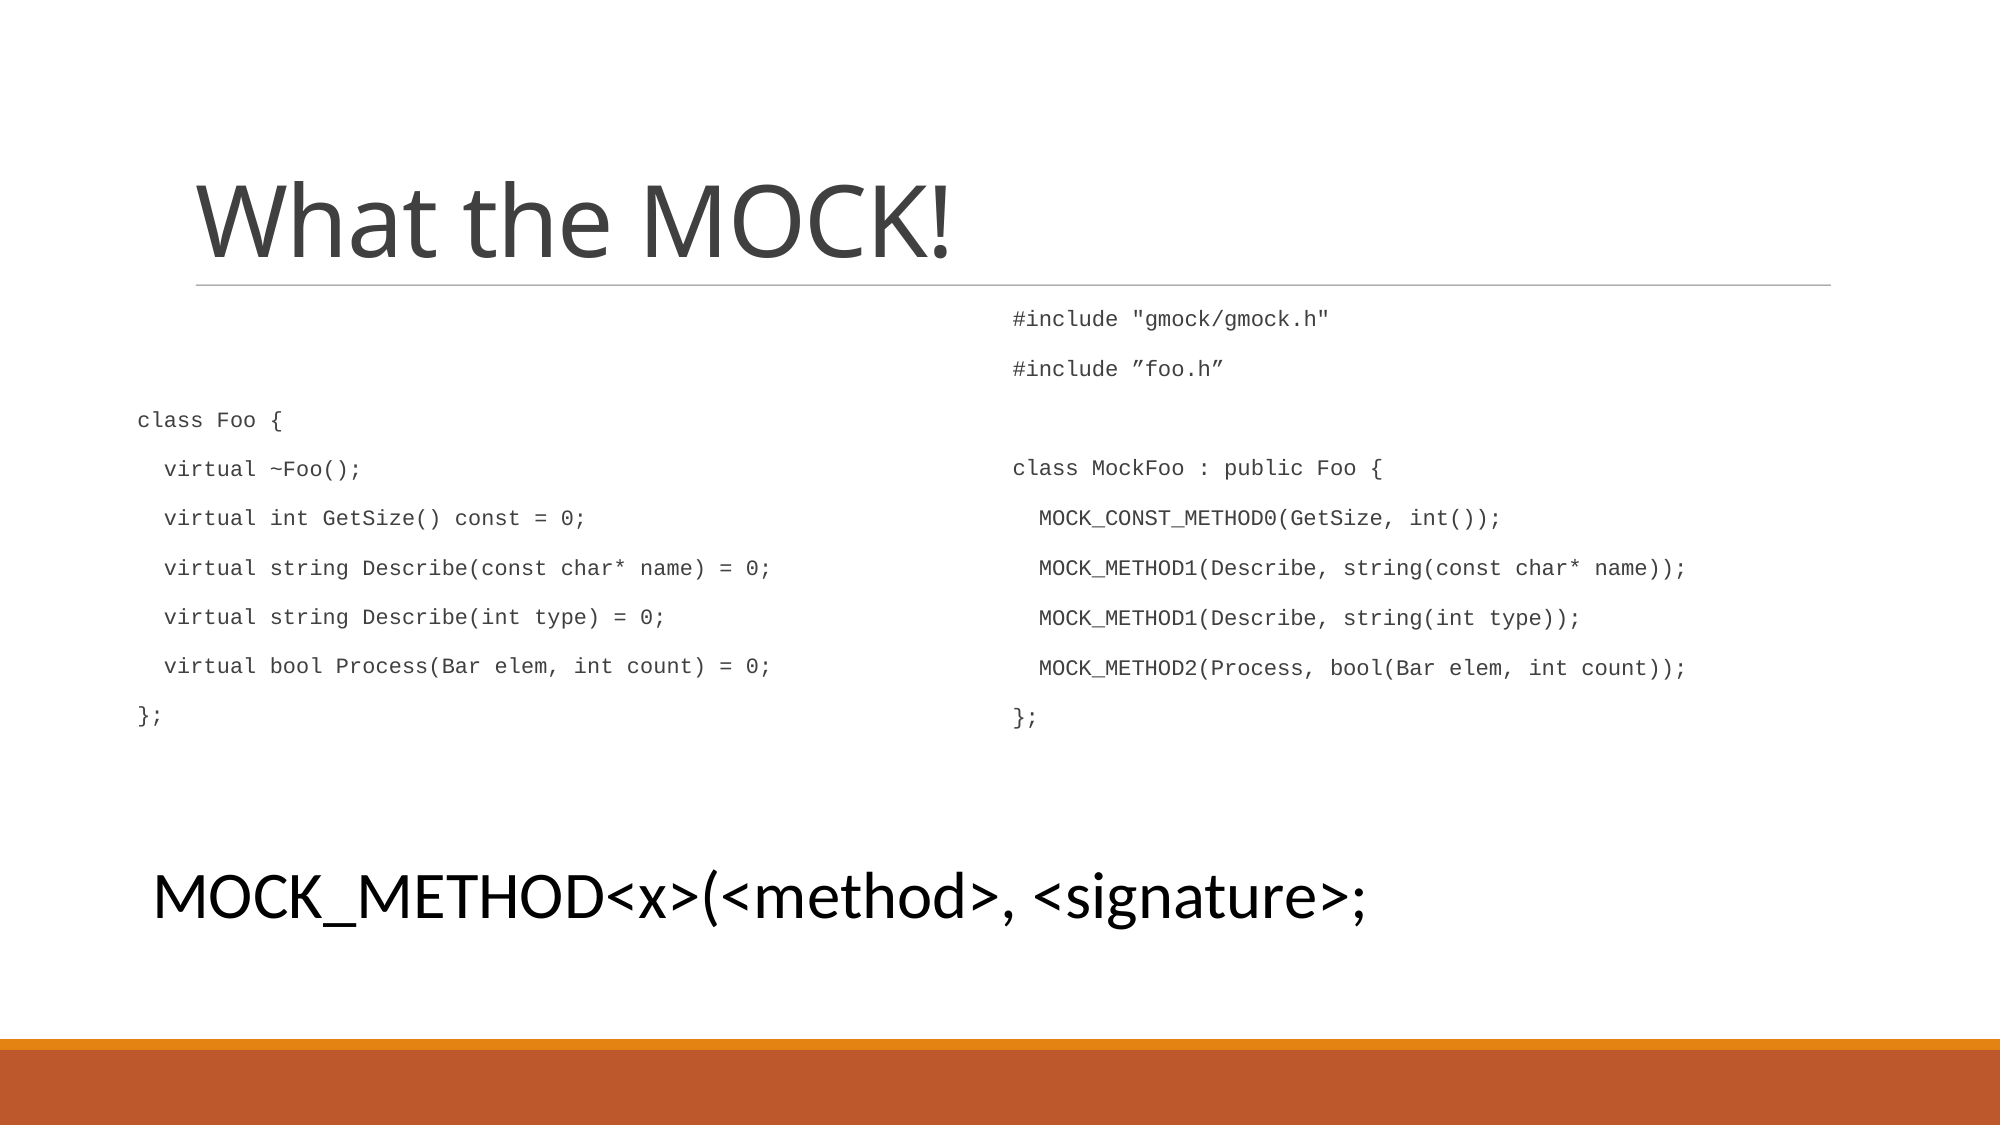

# What the MOCK!
class Foo {
 virtual ~Foo();
 virtual int GetSize() const = 0;
 virtual string Describe(const char* name) = 0;
 virtual string Describe(int type) = 0;
 virtual bool Process(Bar elem, int count) = 0;
};
#include "gmock/gmock.h"
#include ”foo.h”
class MockFoo : public Foo {
 MOCK_CONST_METHOD0(GetSize, int());
 MOCK_METHOD1(Describe, string(const char* name));
 MOCK_METHOD1(Describe, string(int type));
 MOCK_METHOD2(Process, bool(Bar elem, int count));
};
MOCK_METHOD<x>(<method>, <signature>;